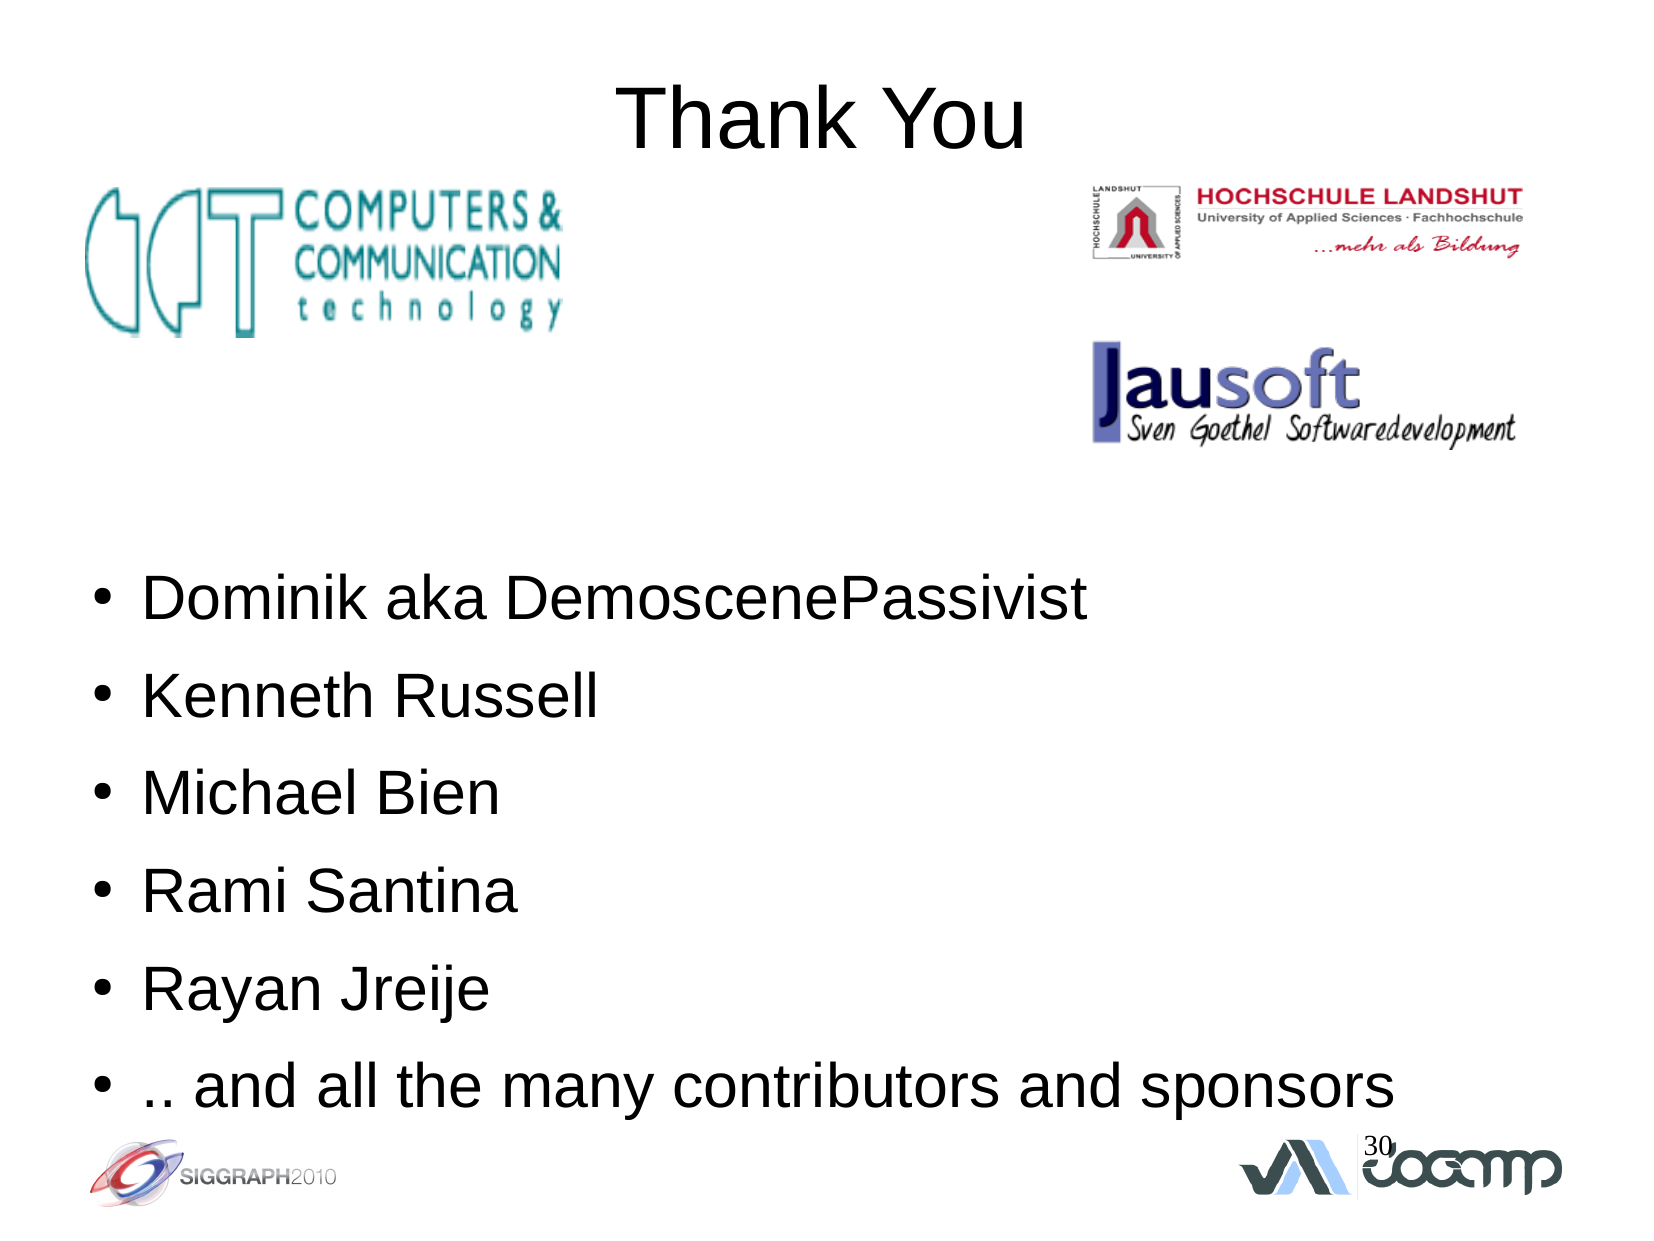

# Thank You
Dominik aka DemoscenePassivist
Kenneth Russell
Michael Bien
Rami Santina
Rayan Jreije
.. and all the many contributors and sponsors
30